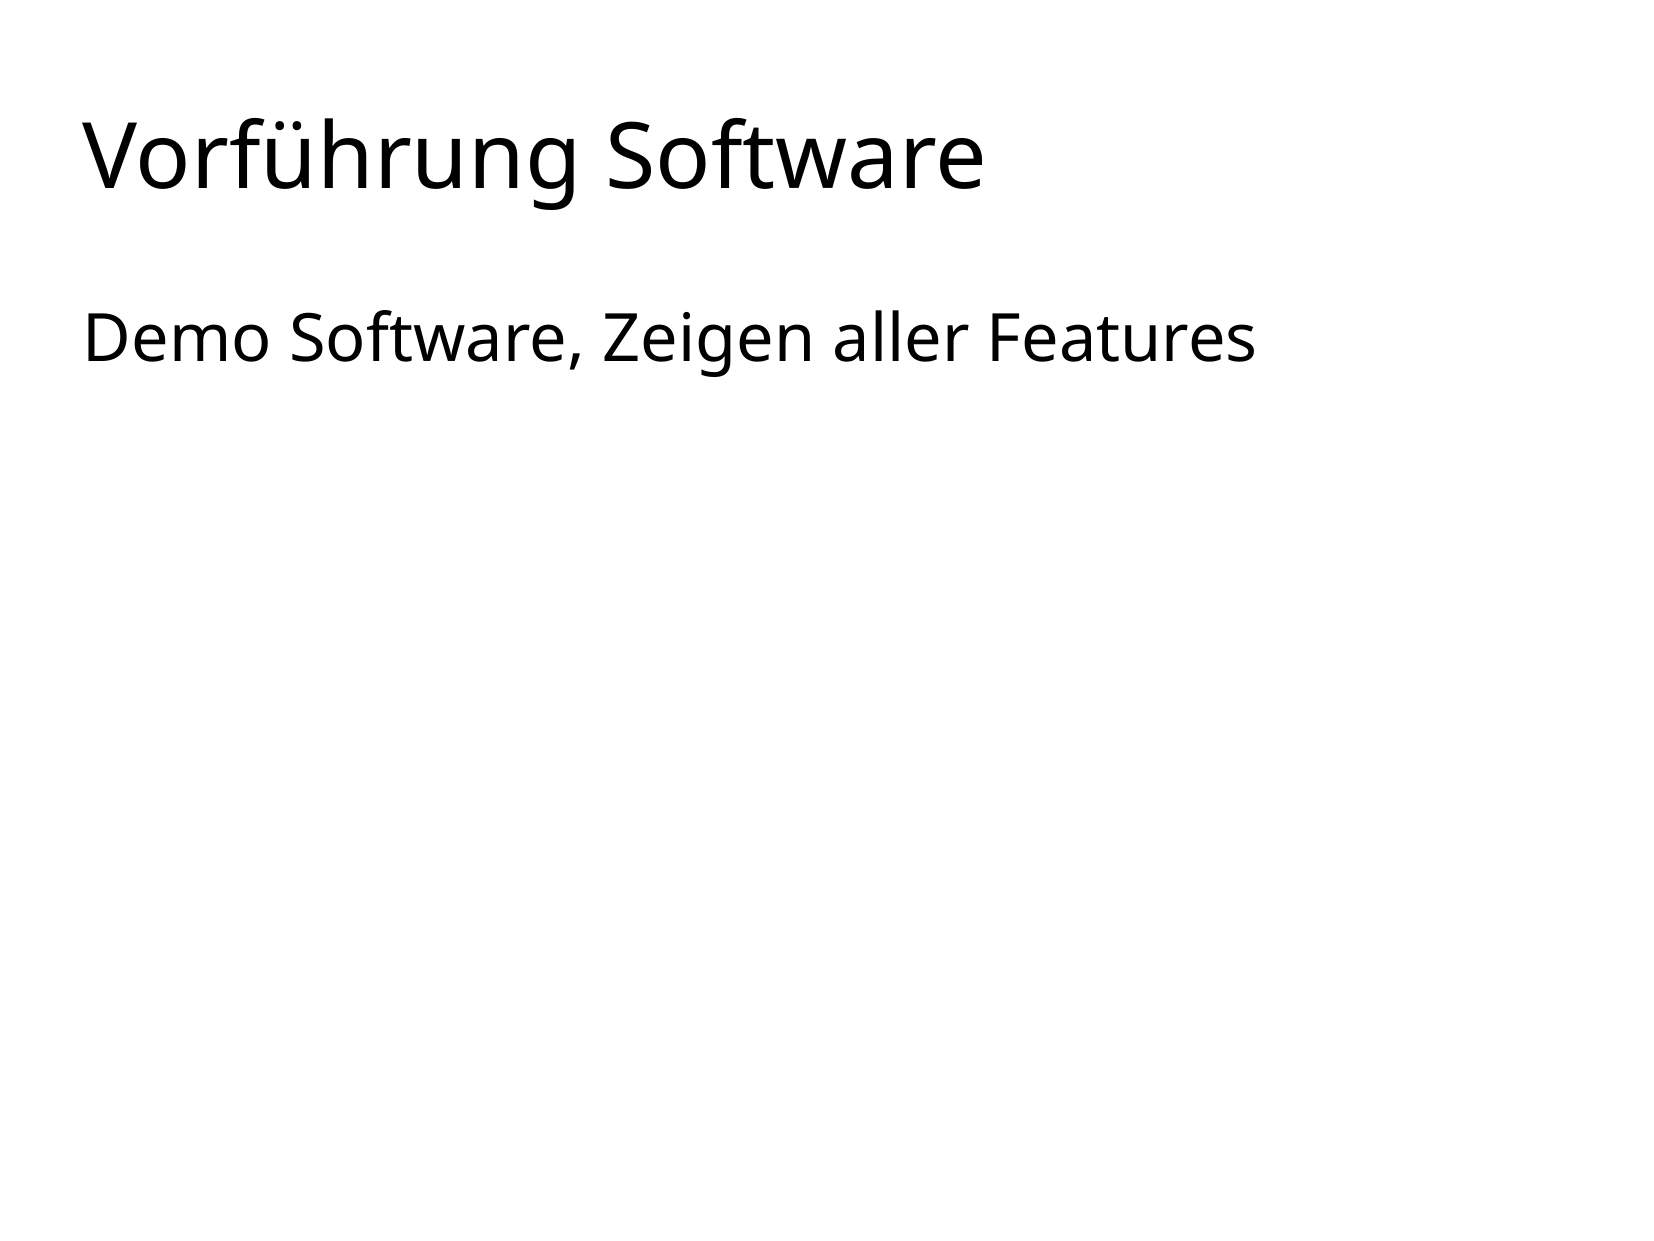

# Vorführung Software
Demo Software, Zeigen aller Features